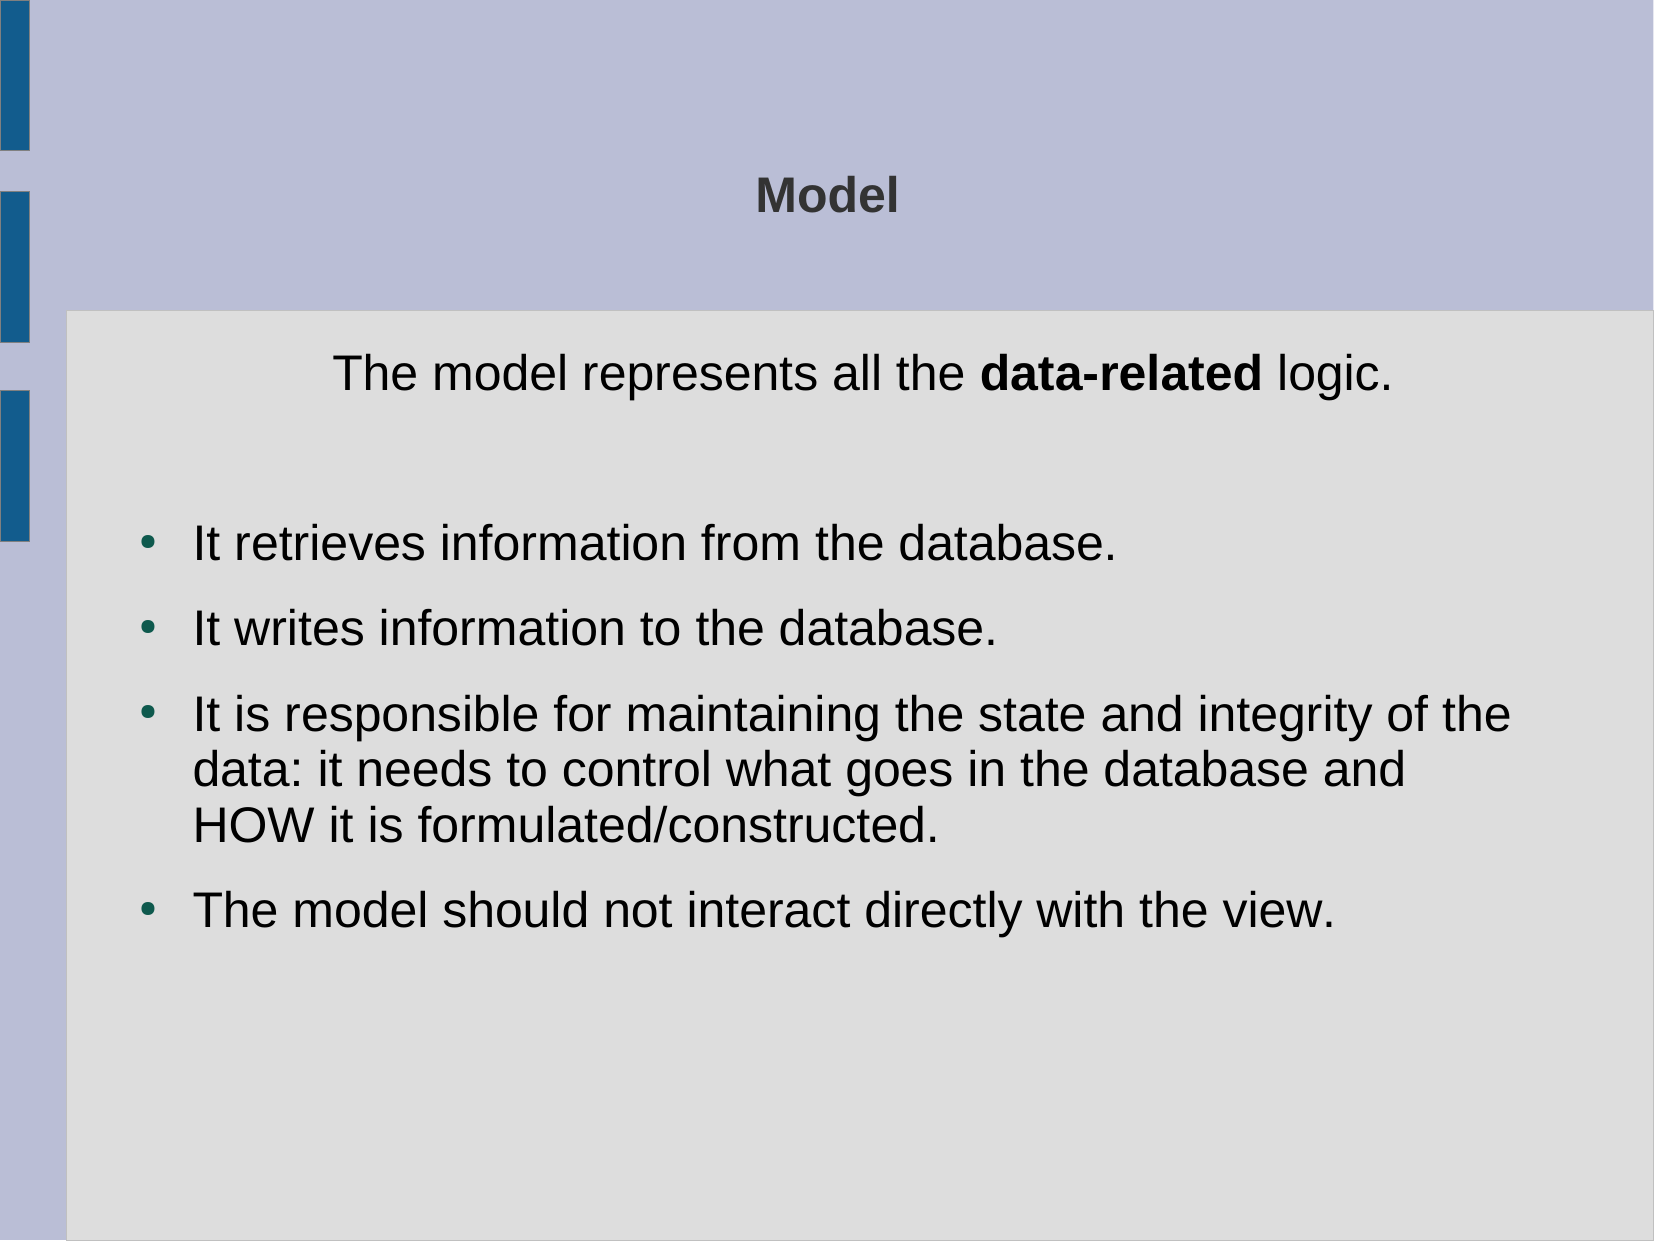

# Model
The model represents all the data-related logic.
It retrieves information from the database.
It writes information to the database.
It is responsible for maintaining the state and integrity of the data: it needs to control what goes in the database and HOW it is formulated/constructed.
The model should not interact directly with the view.